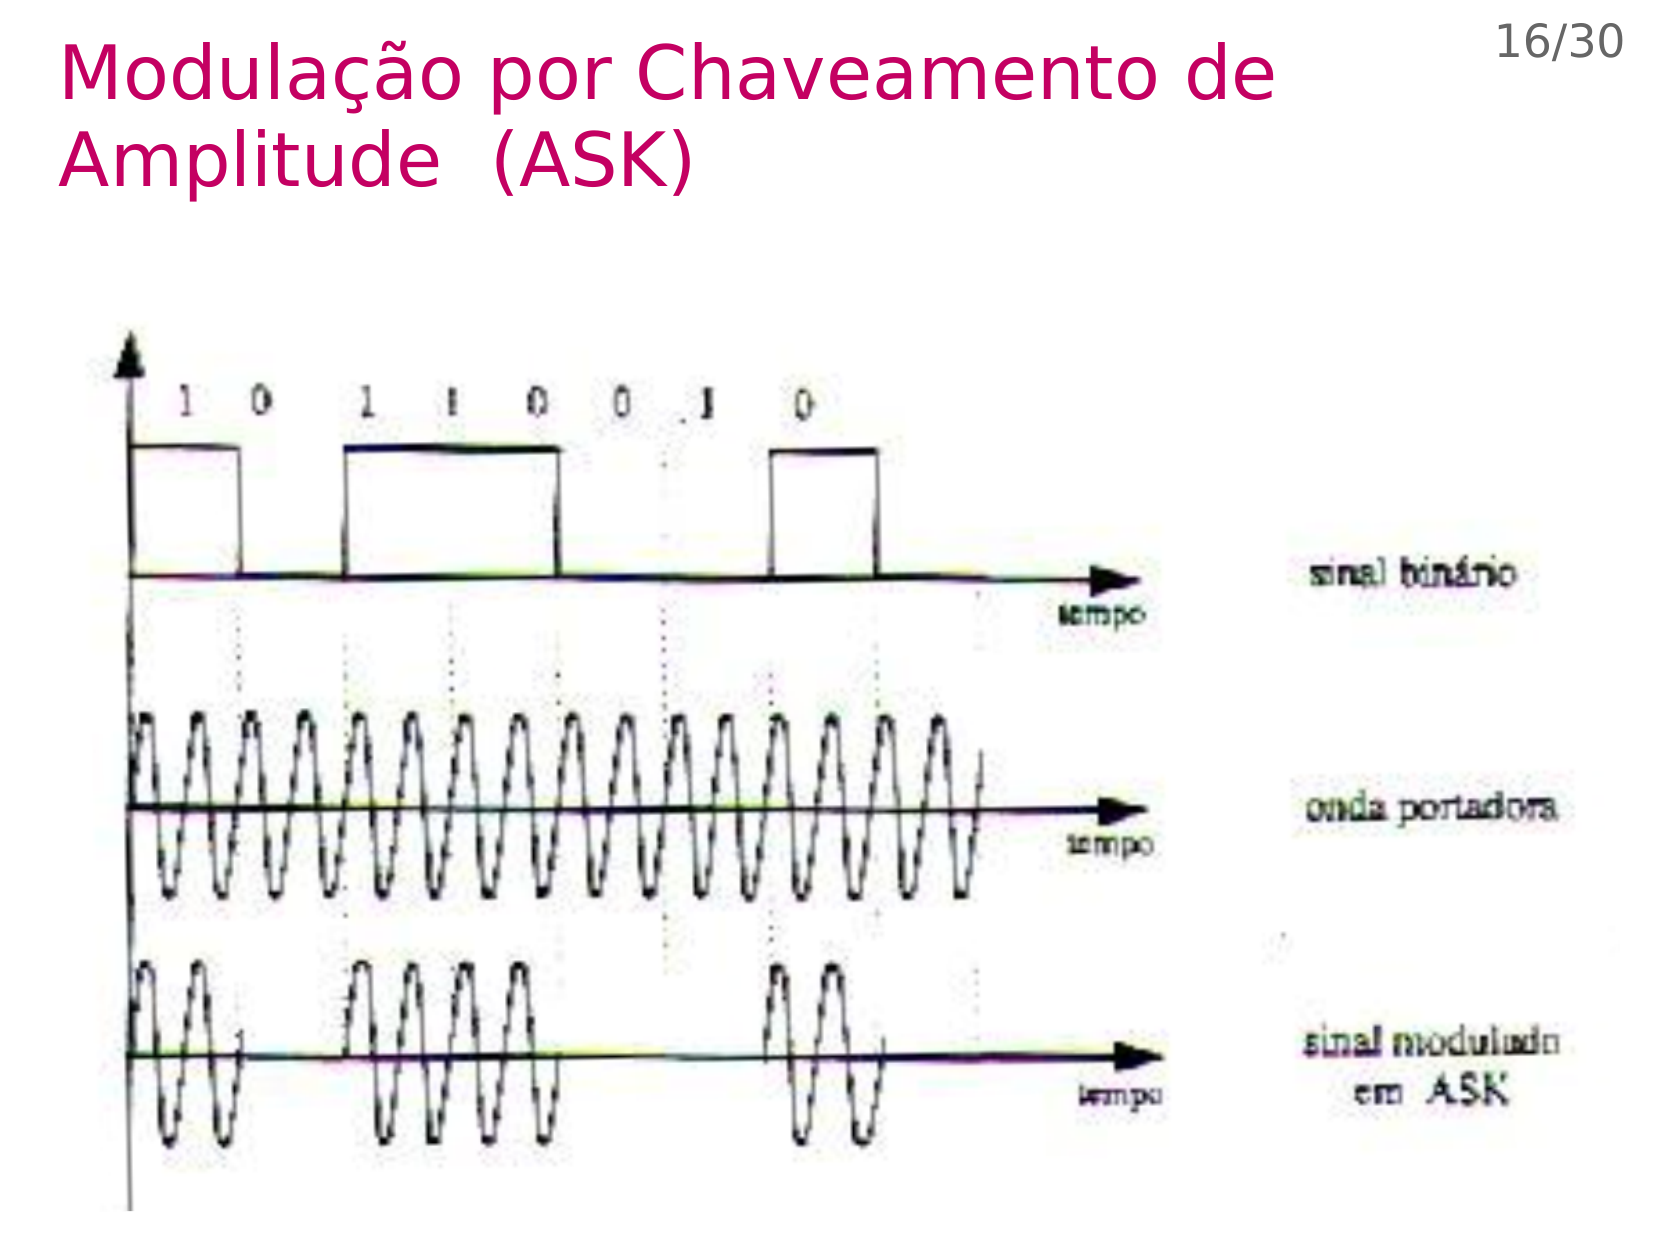

16
# Modulação por Chaveamento de Amplitude (ASK)